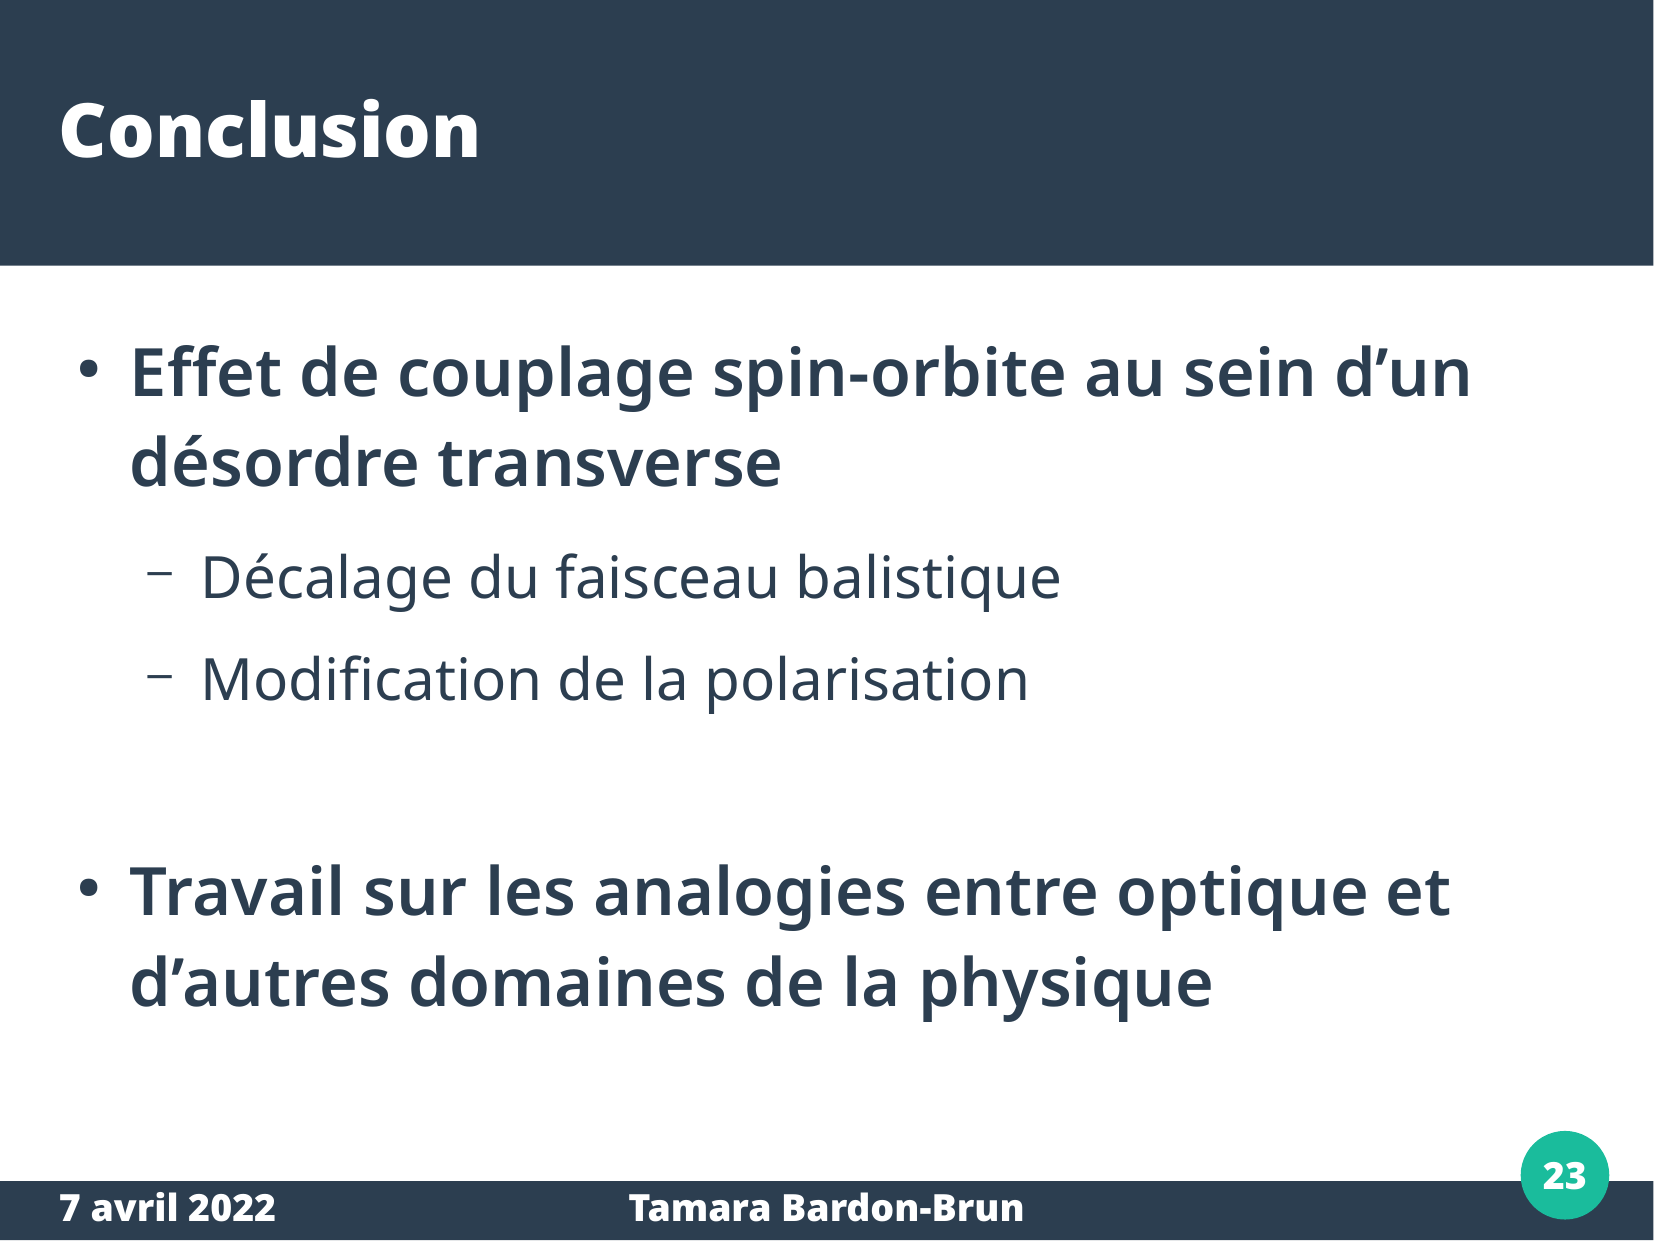

# Conclusion
Effet de couplage spin-orbite au sein d’un désordre transverse
Décalage du faisceau balistique
Modification de la polarisation
Travail sur les analogies entre optique et d’autres domaines de la physique
23
7 avril 2022
Tamara Bardon-Brun